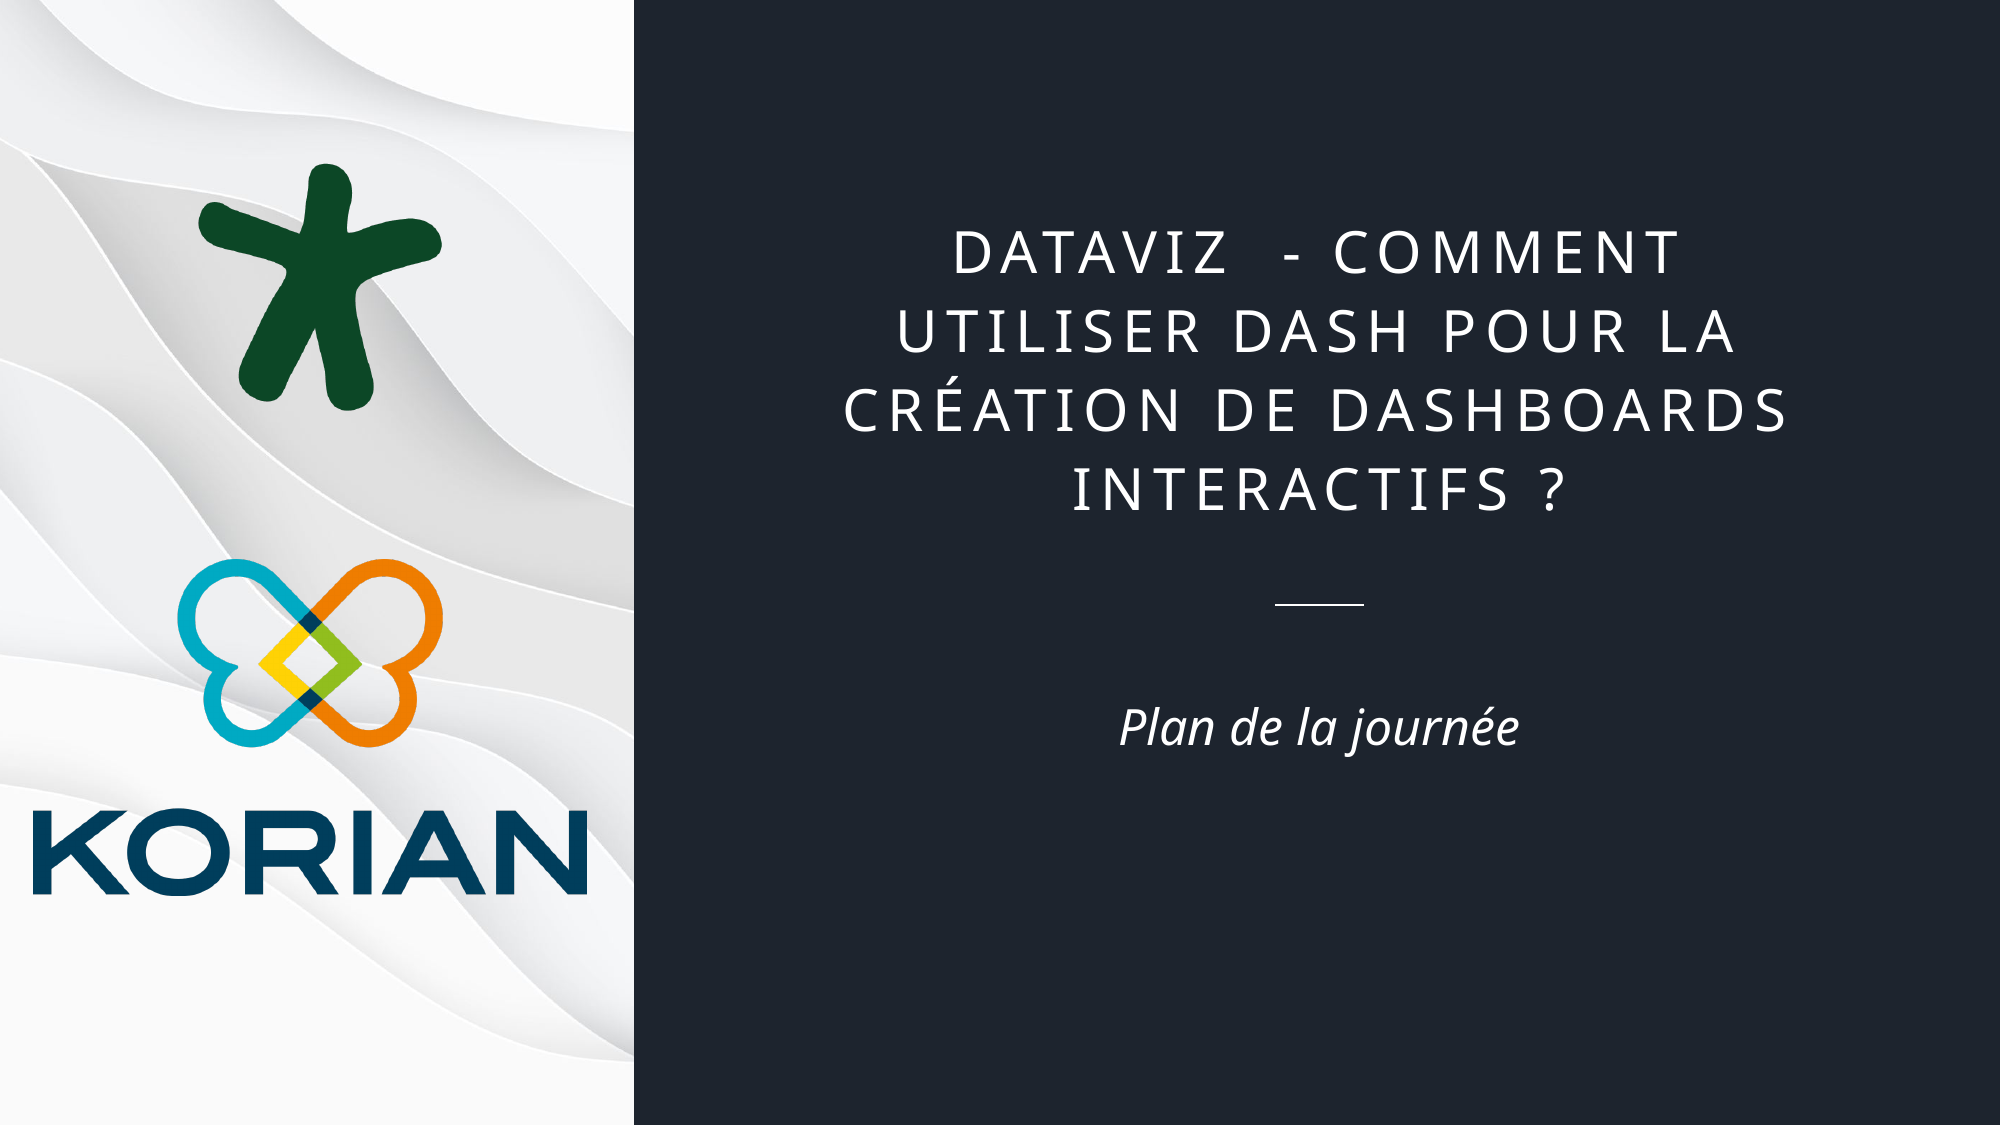

# Dataviz - Comment utiliser Dash pour la création de dashboards interactifs ?
Plan de la journée